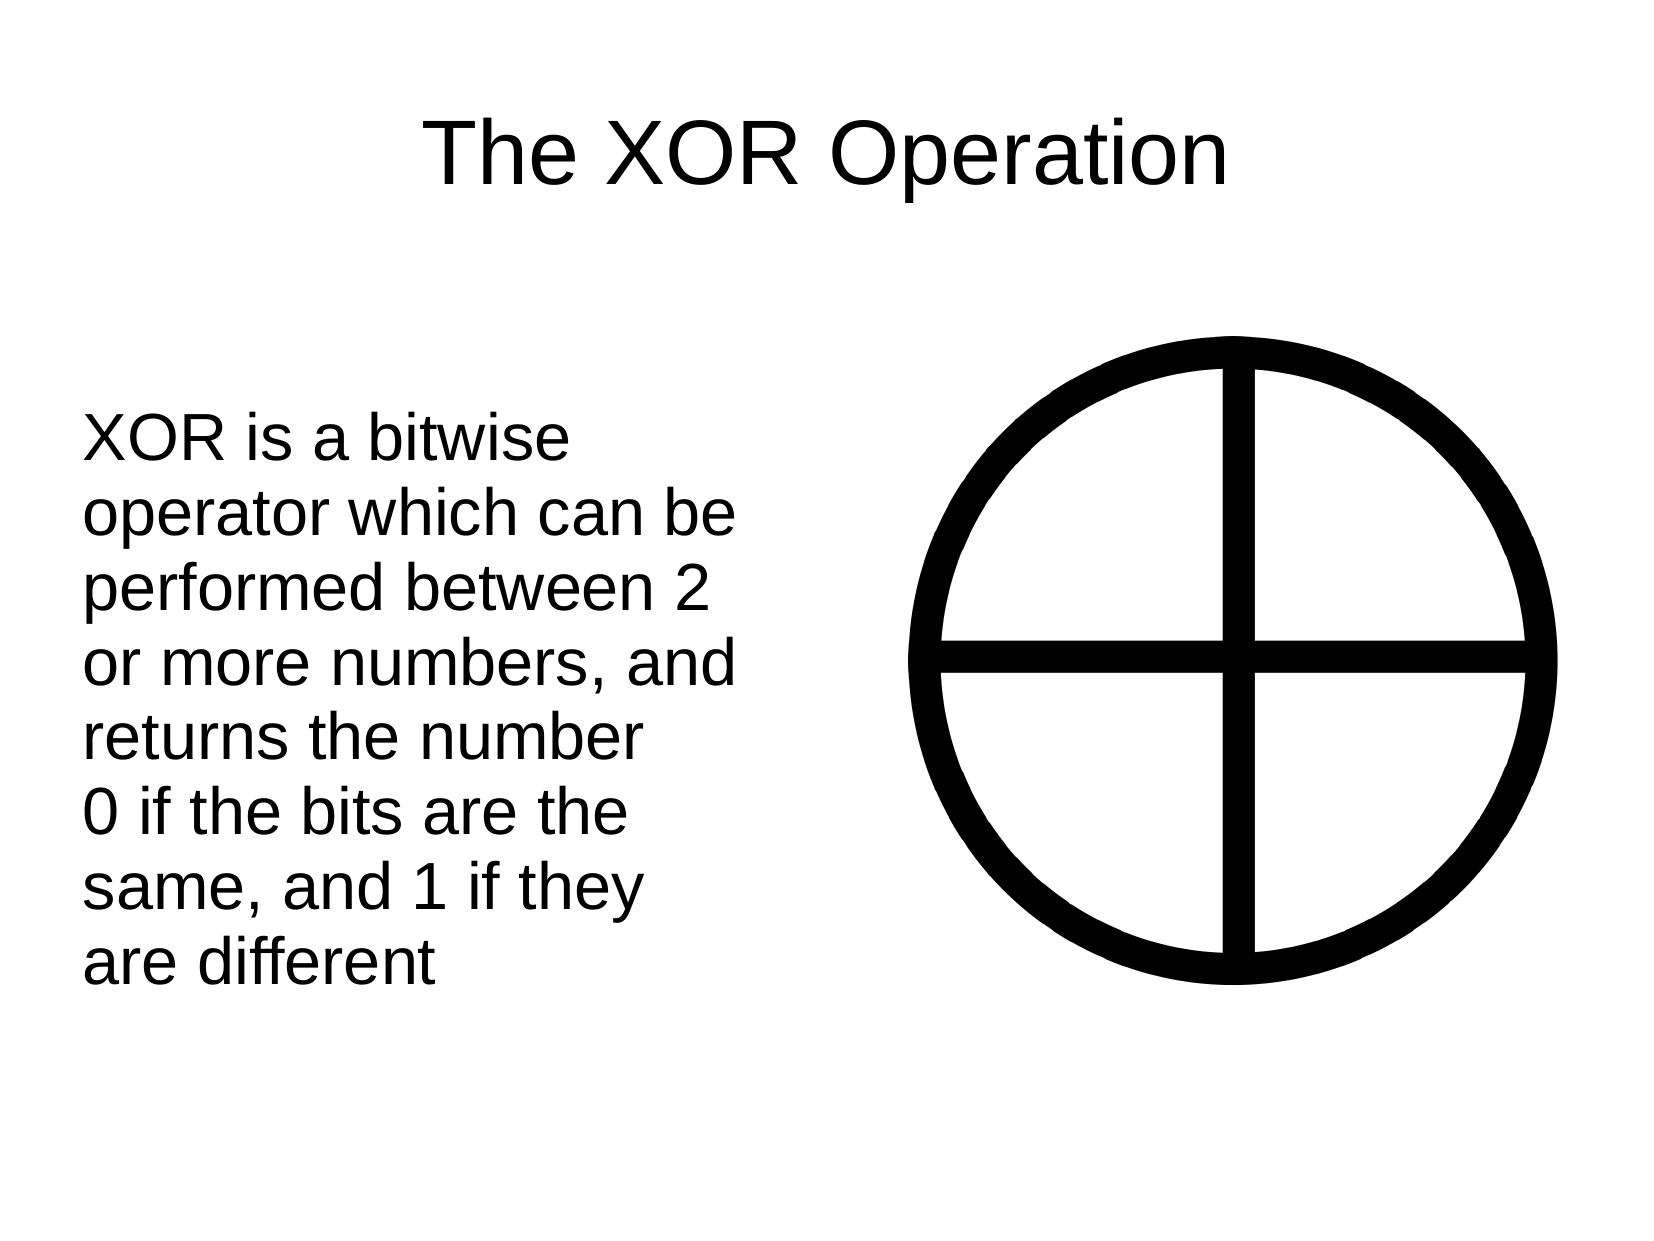

# The XOR Operation
XOR is a bitwise
operator which can be
performed between 2
or more numbers, and
returns the number
0 if the bits are the
same, and 1 if they
are different